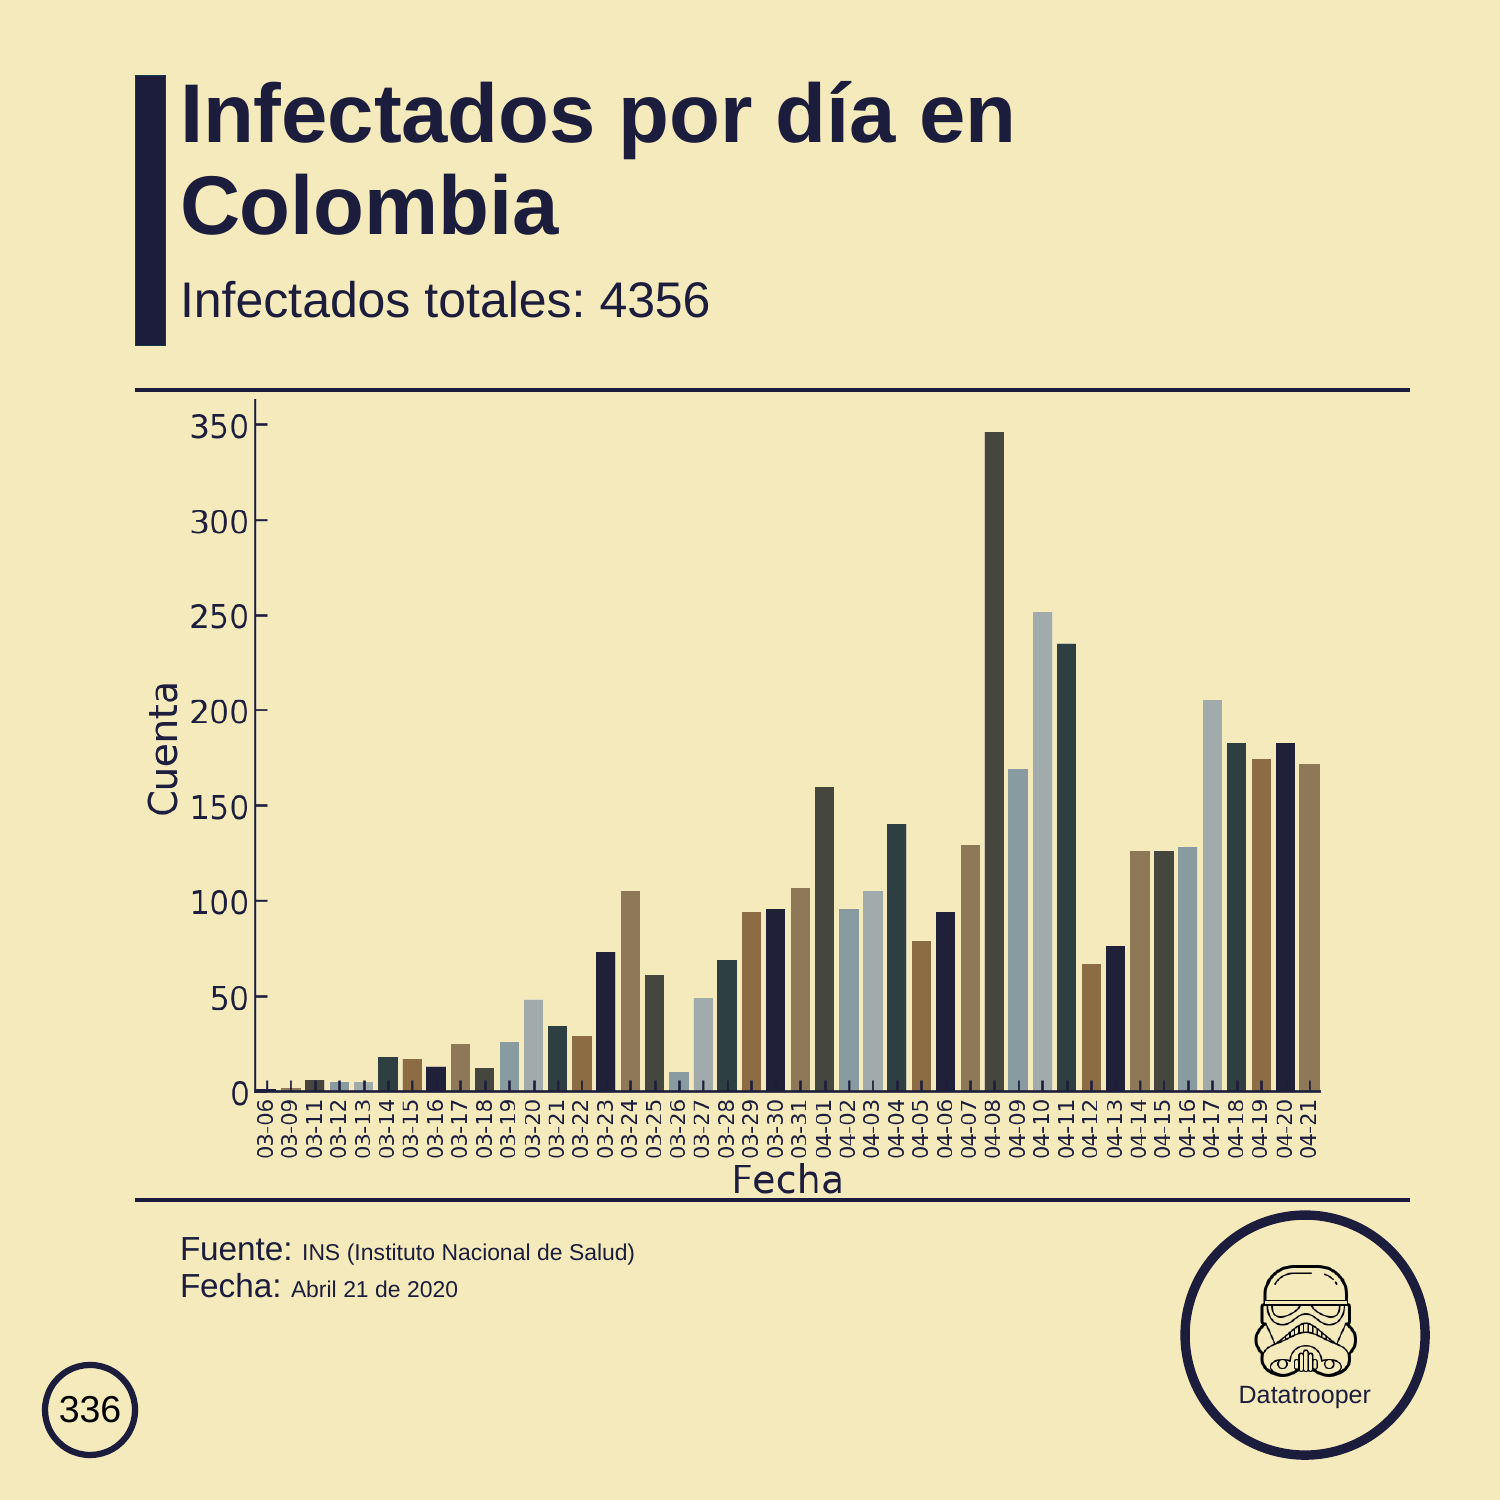

# Infectados por día en Colombia
Infectados totales: 4356
Fuente: INS (Instituto Nacional de Salud)
Fecha: Abril 21 de 2020
336
Datatrooper